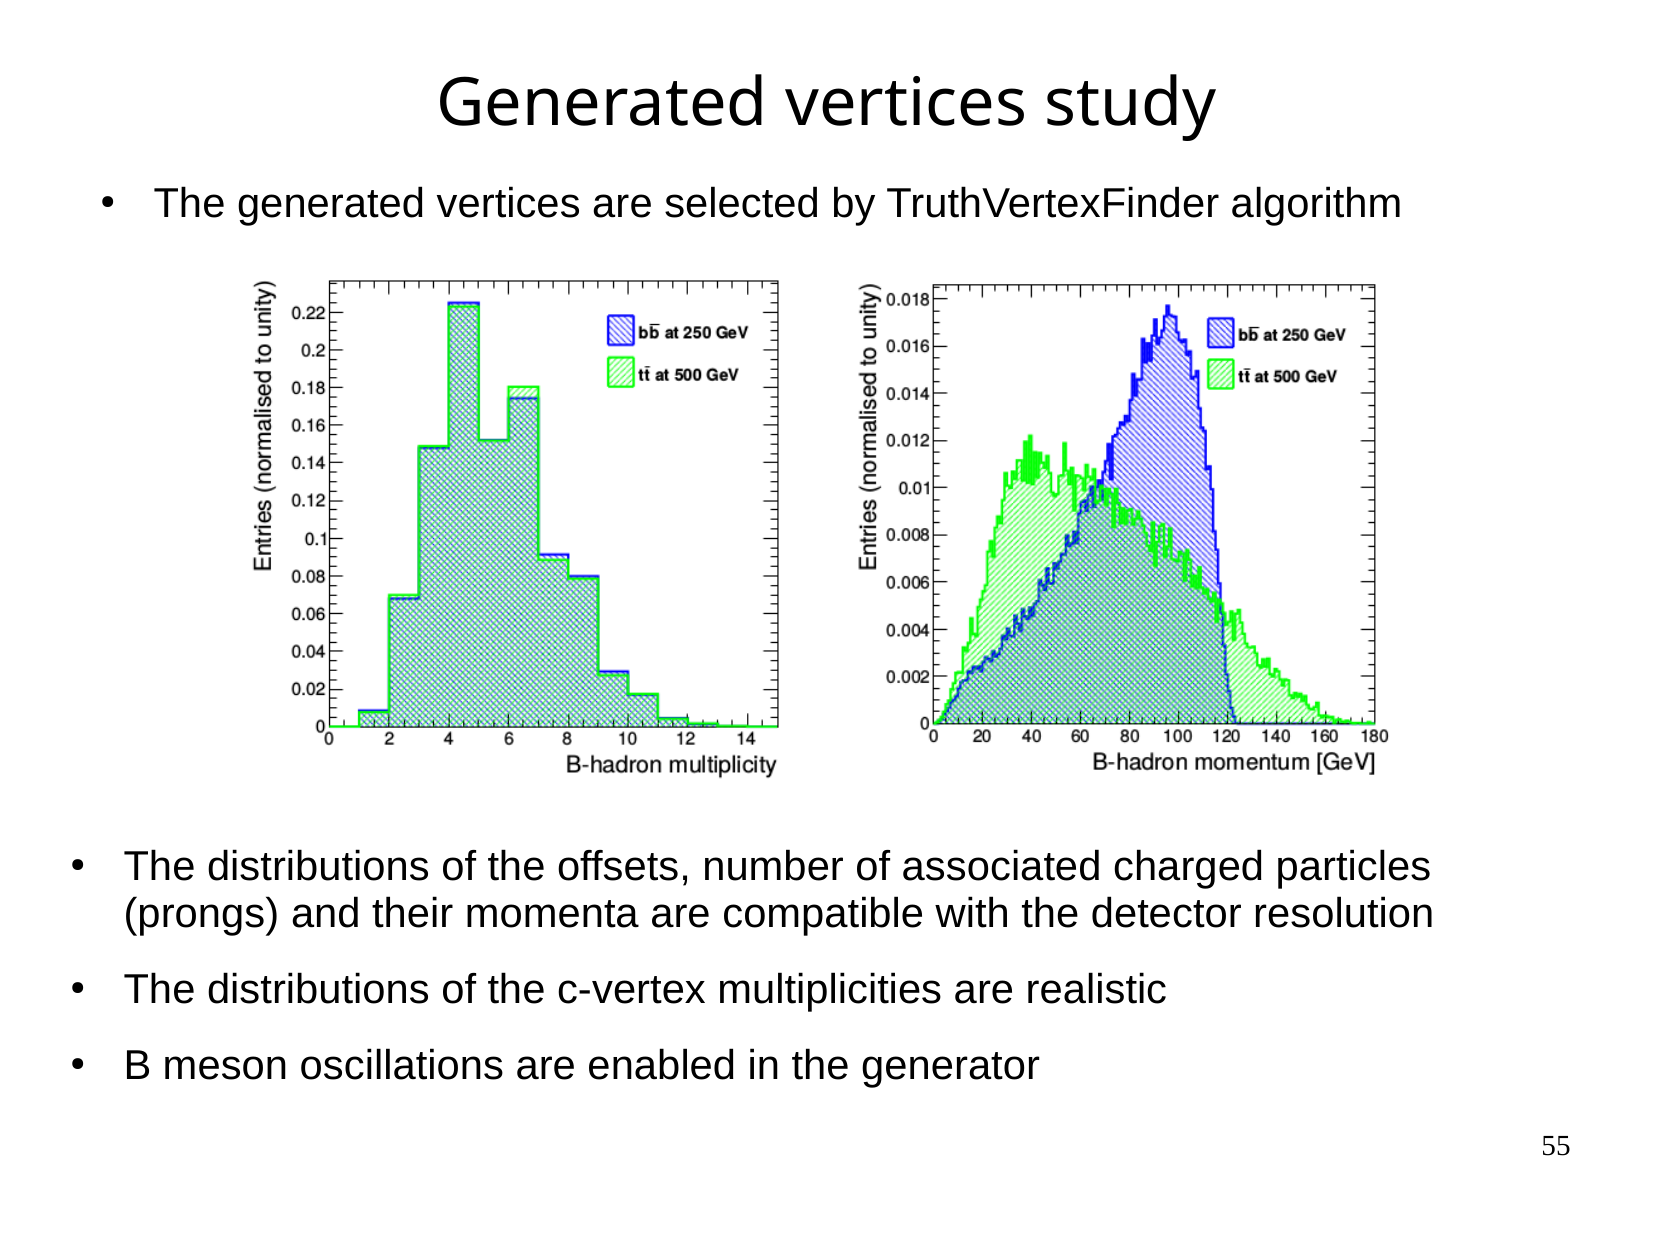

# Generated vertices study
The generated vertices are selected by TruthVertexFinder algorithm
The distributions of the offsets, number of associated charged particles (prongs) and their momenta are compatible with the detector resolution
The distributions of the c-vertex multiplicities are realistic
B meson oscillations are enabled in the generator
55